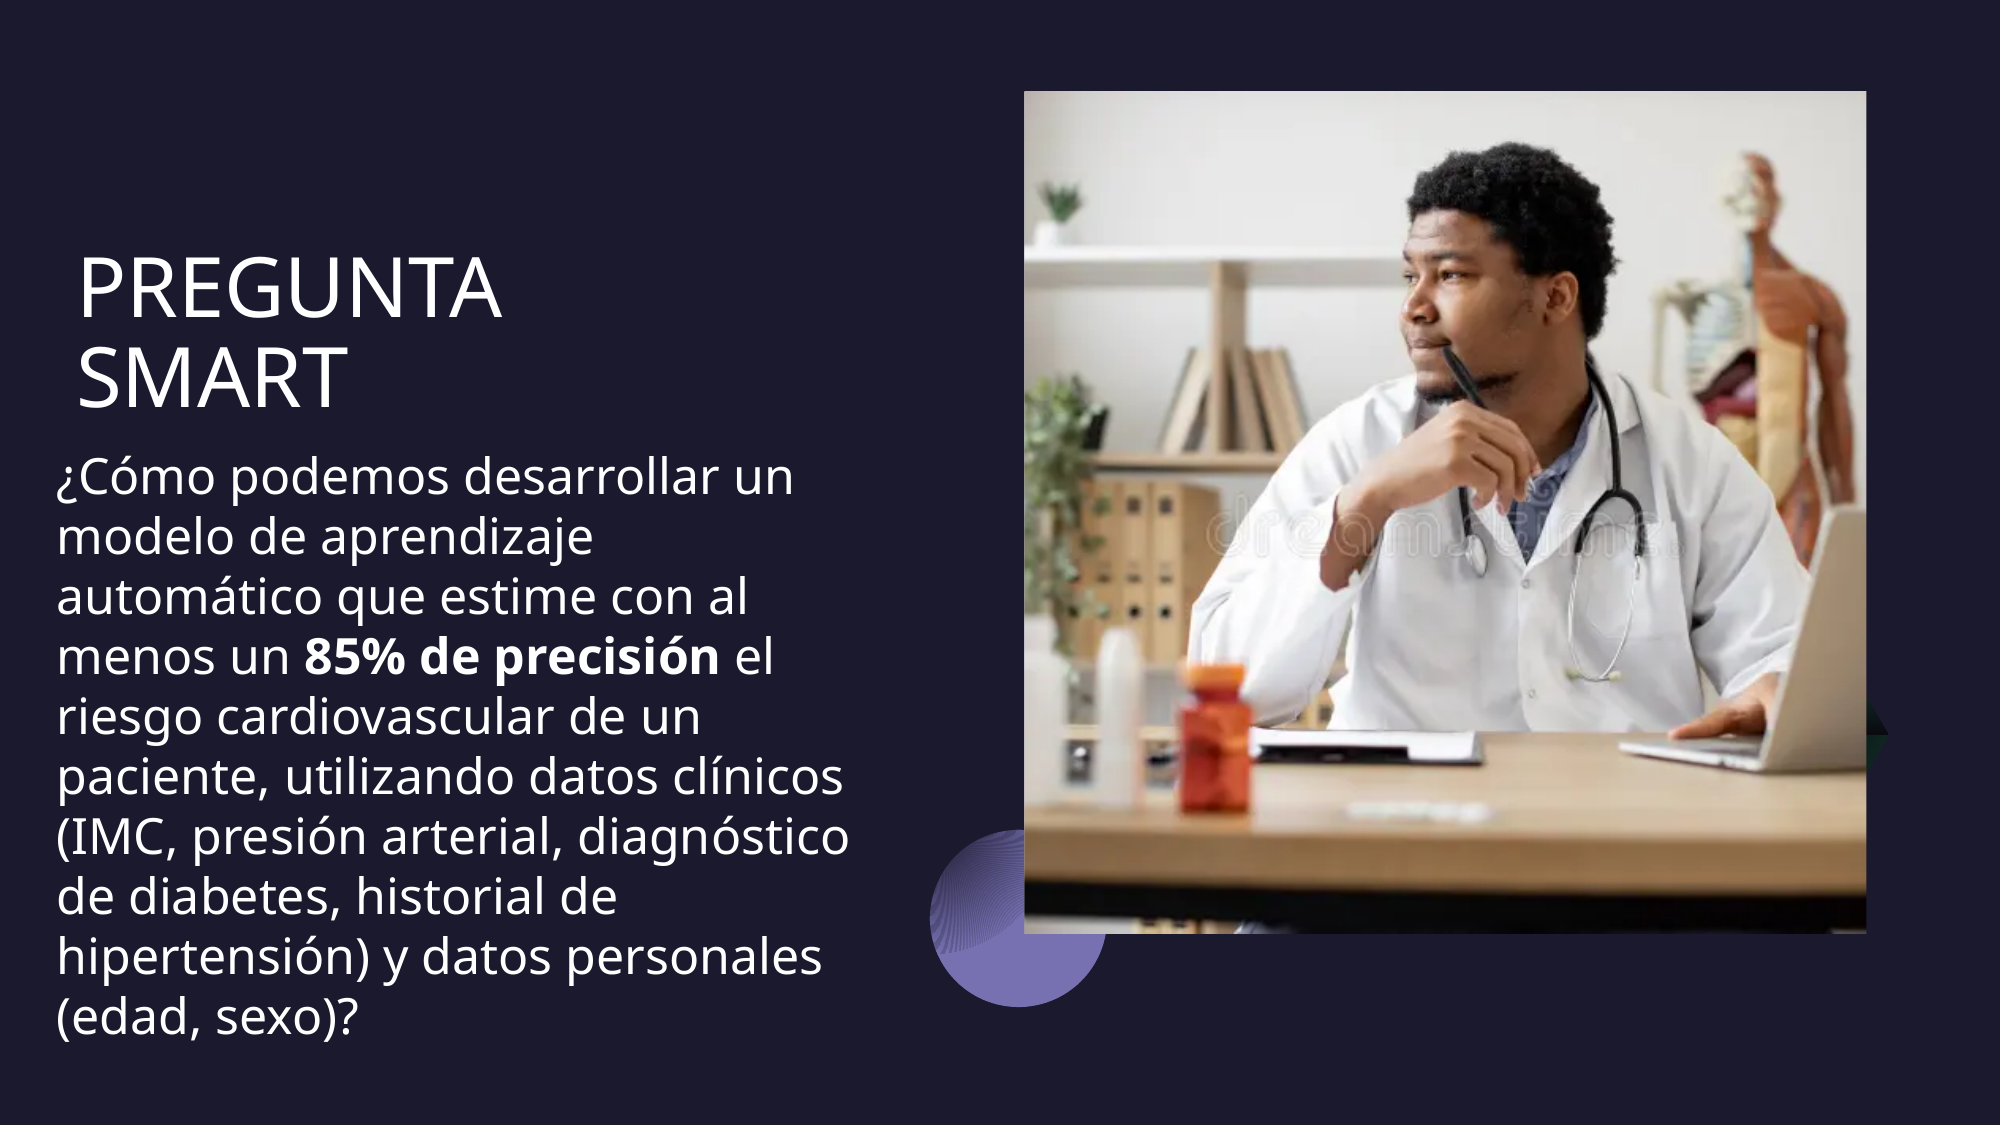

# PREGUNTA SMART
¿Cómo podemos desarrollar un modelo de aprendizaje automático que estime con al menos un 85% de precisión el riesgo cardiovascular de un paciente, utilizando datos clínicos (IMC, presión arterial, diagnóstico de diabetes, historial de hipertensión) y datos personales (edad, sexo)?